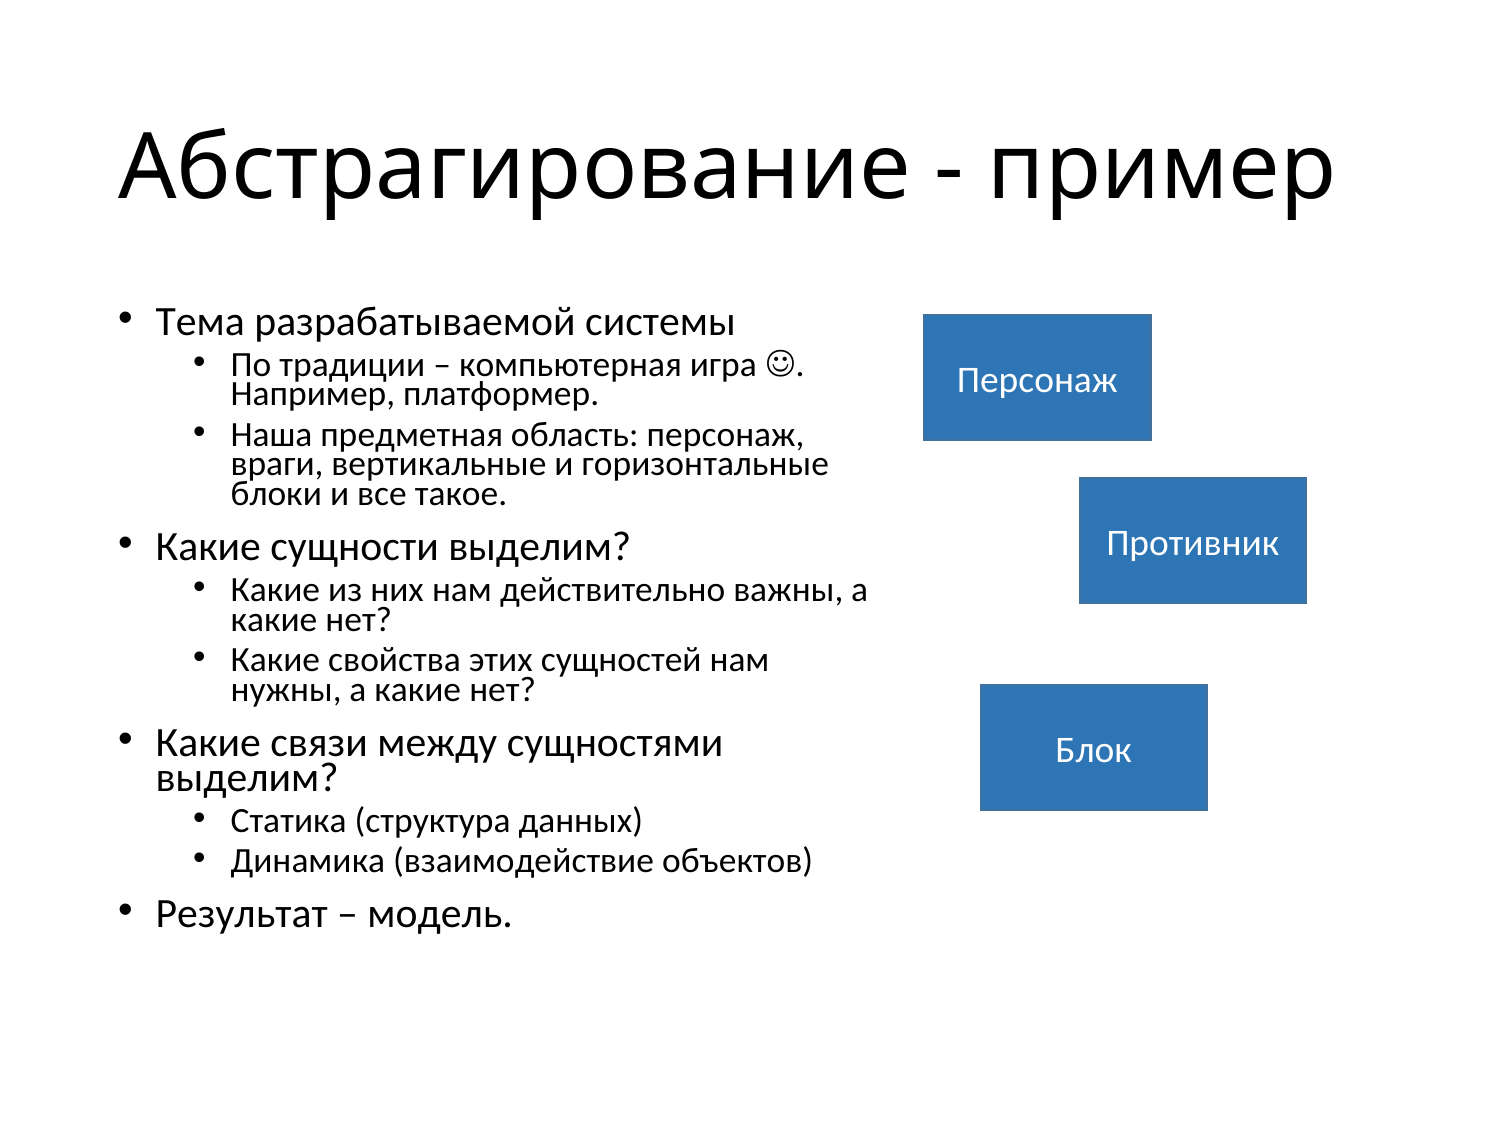

# Абстрагирование - пример
Тема разрабатываемой системы
По традиции – компьютерная игра . Например, платформер.
Наша предметная область: персонаж, враги, вертикальные и горизонтальные блоки и все такое.
Какие сущности выделим?
Какие из них нам действительно важны, а какие нет?
Какие свойства этих сущностей нам нужны, а какие нет?
Какие связи между сущностями выделим?
Статика (структура данных)
Динамика (взаимодействие объектов)
Результат – модель.
Персонаж
Противник
Блок